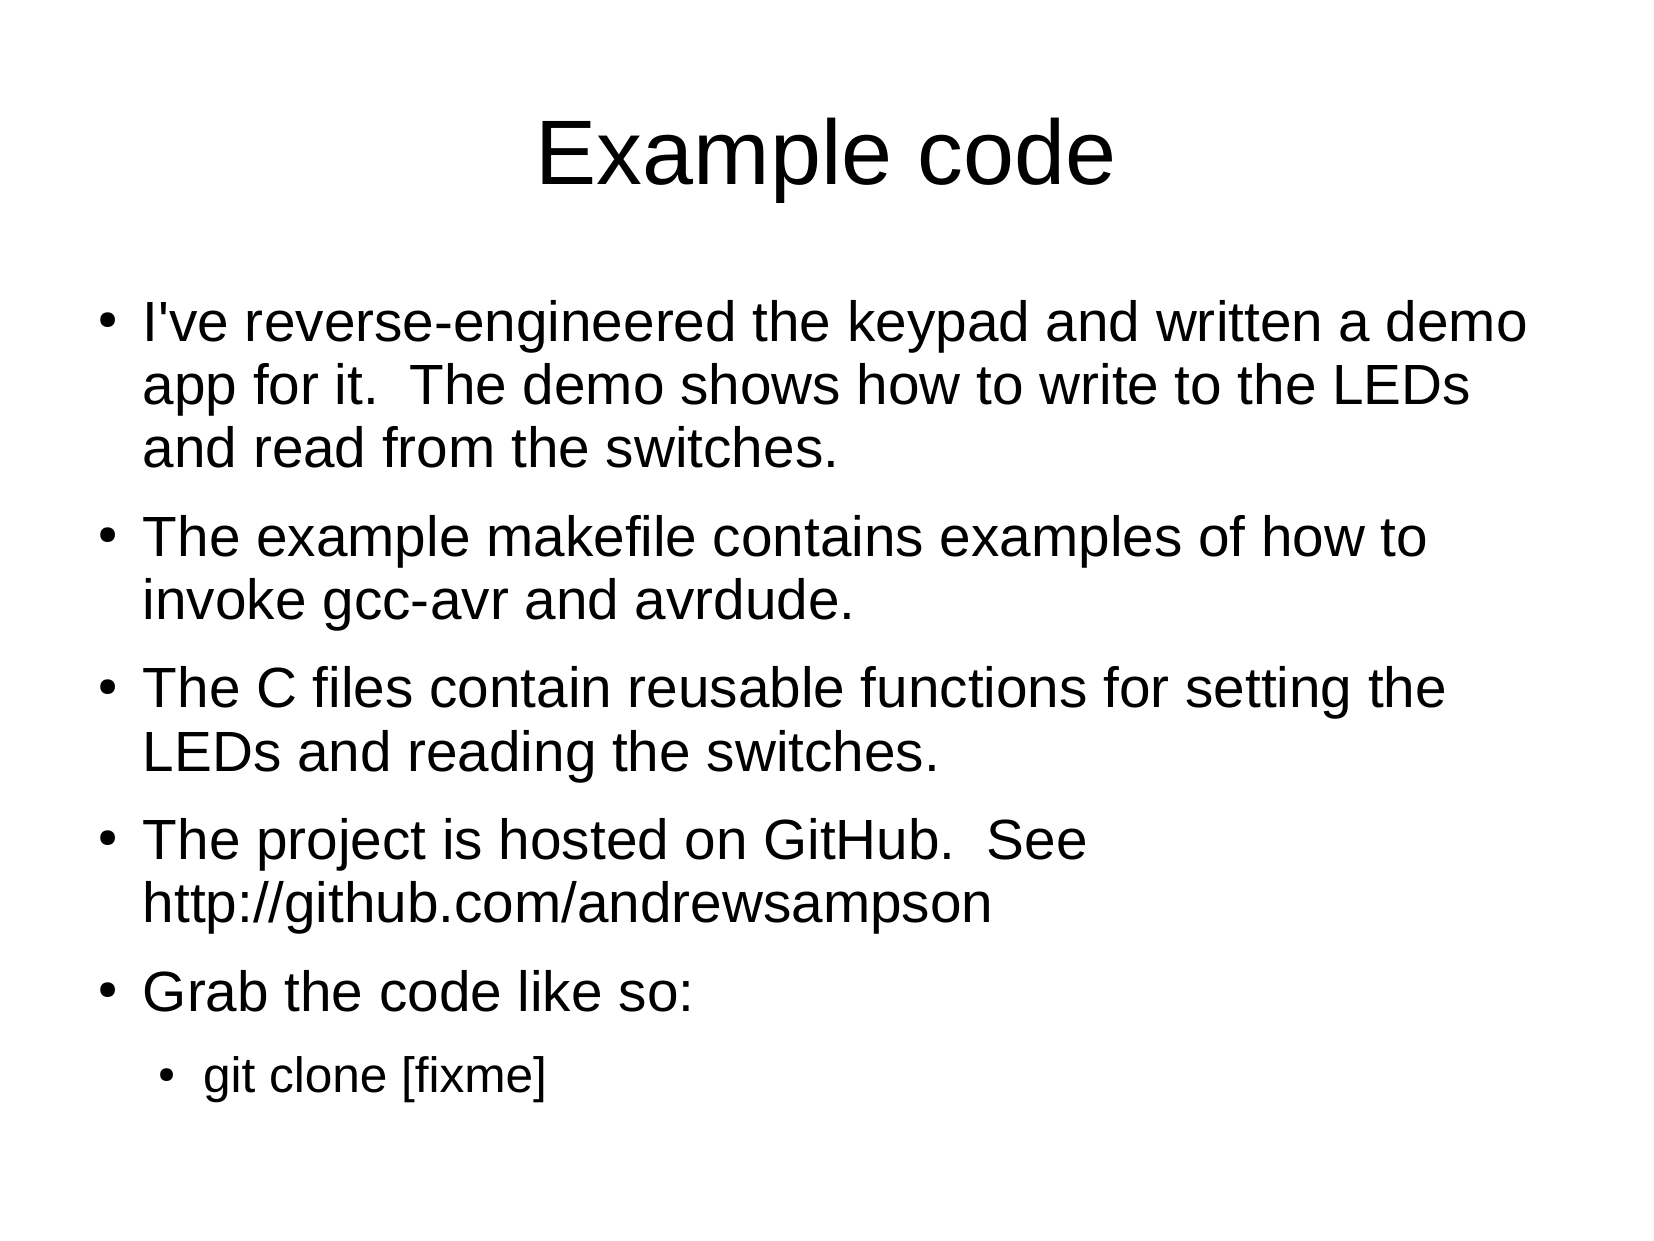

# Example code
I've reverse-engineered the keypad and written a demo app for it. The demo shows how to write to the LEDs and read from the switches.
The example makefile contains examples of how to invoke gcc-avr and avrdude.
The C files contain reusable functions for setting the LEDs and reading the switches.
The project is hosted on GitHub. See http://github.com/andrewsampson
Grab the code like so:
git clone [fixme]